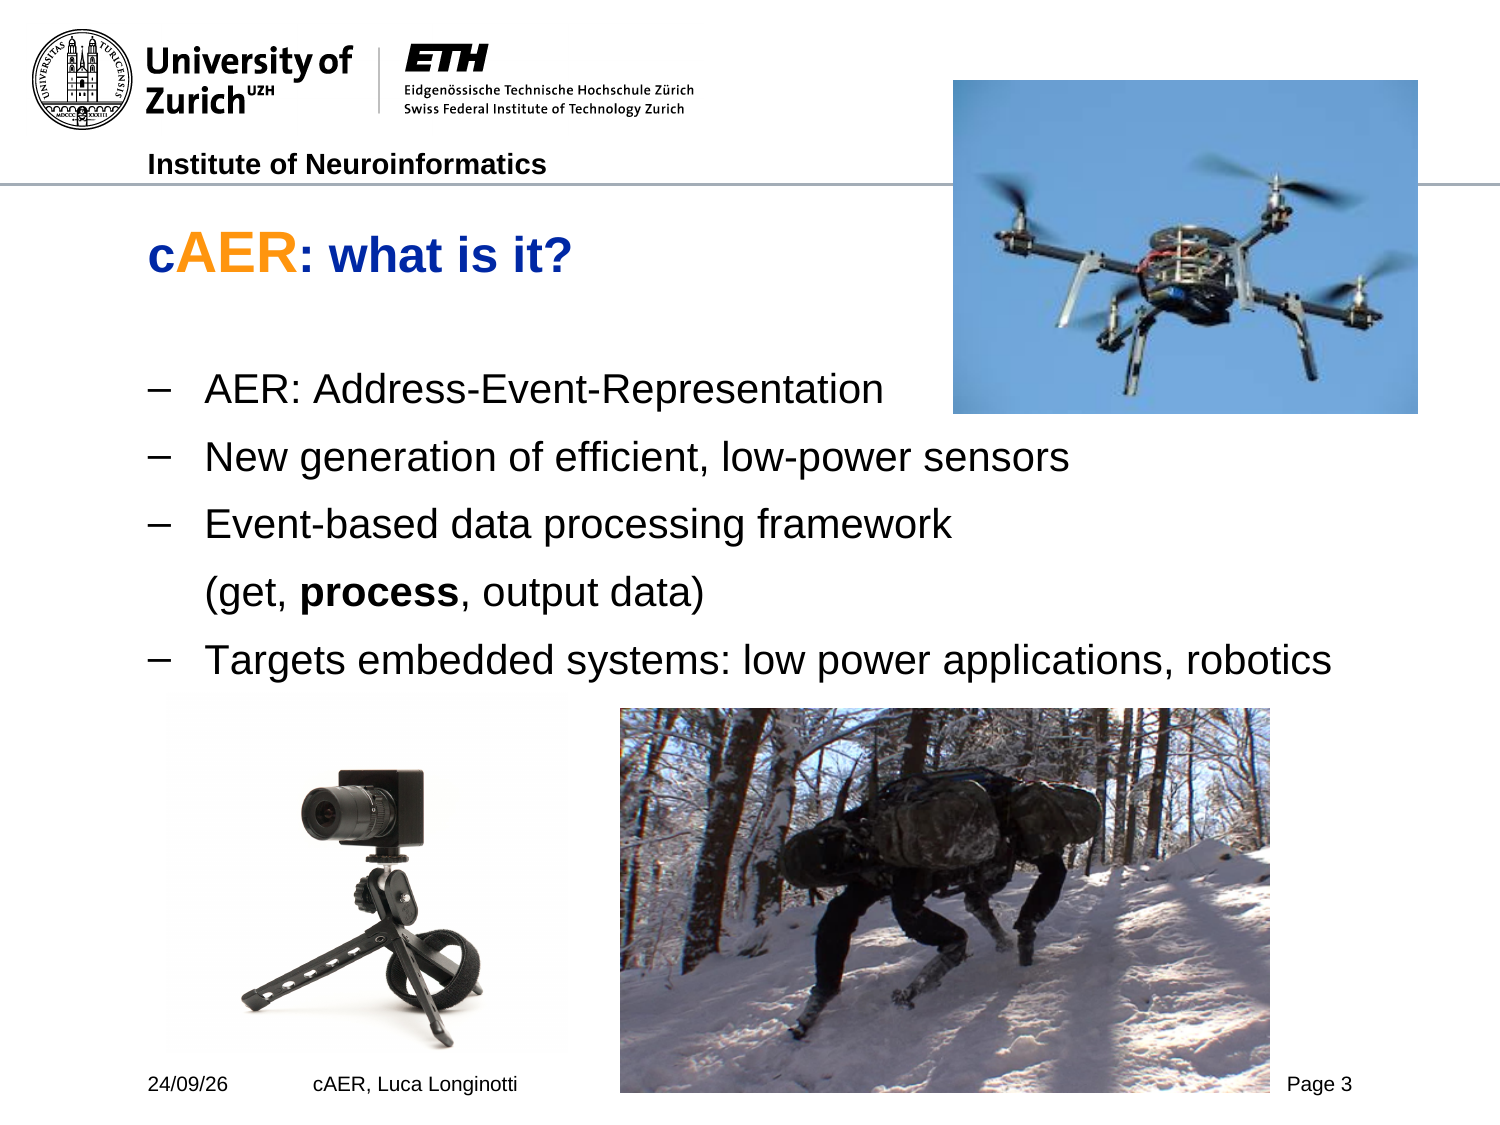

# cAER: what is it?
AER: Address-Event-Representation
New generation of efficient, low-power sensors
Event-based data processing framework
(get, process, output data)
Targets embedded systems: low power applications, robotics
cAER, Luca Longinotti
3